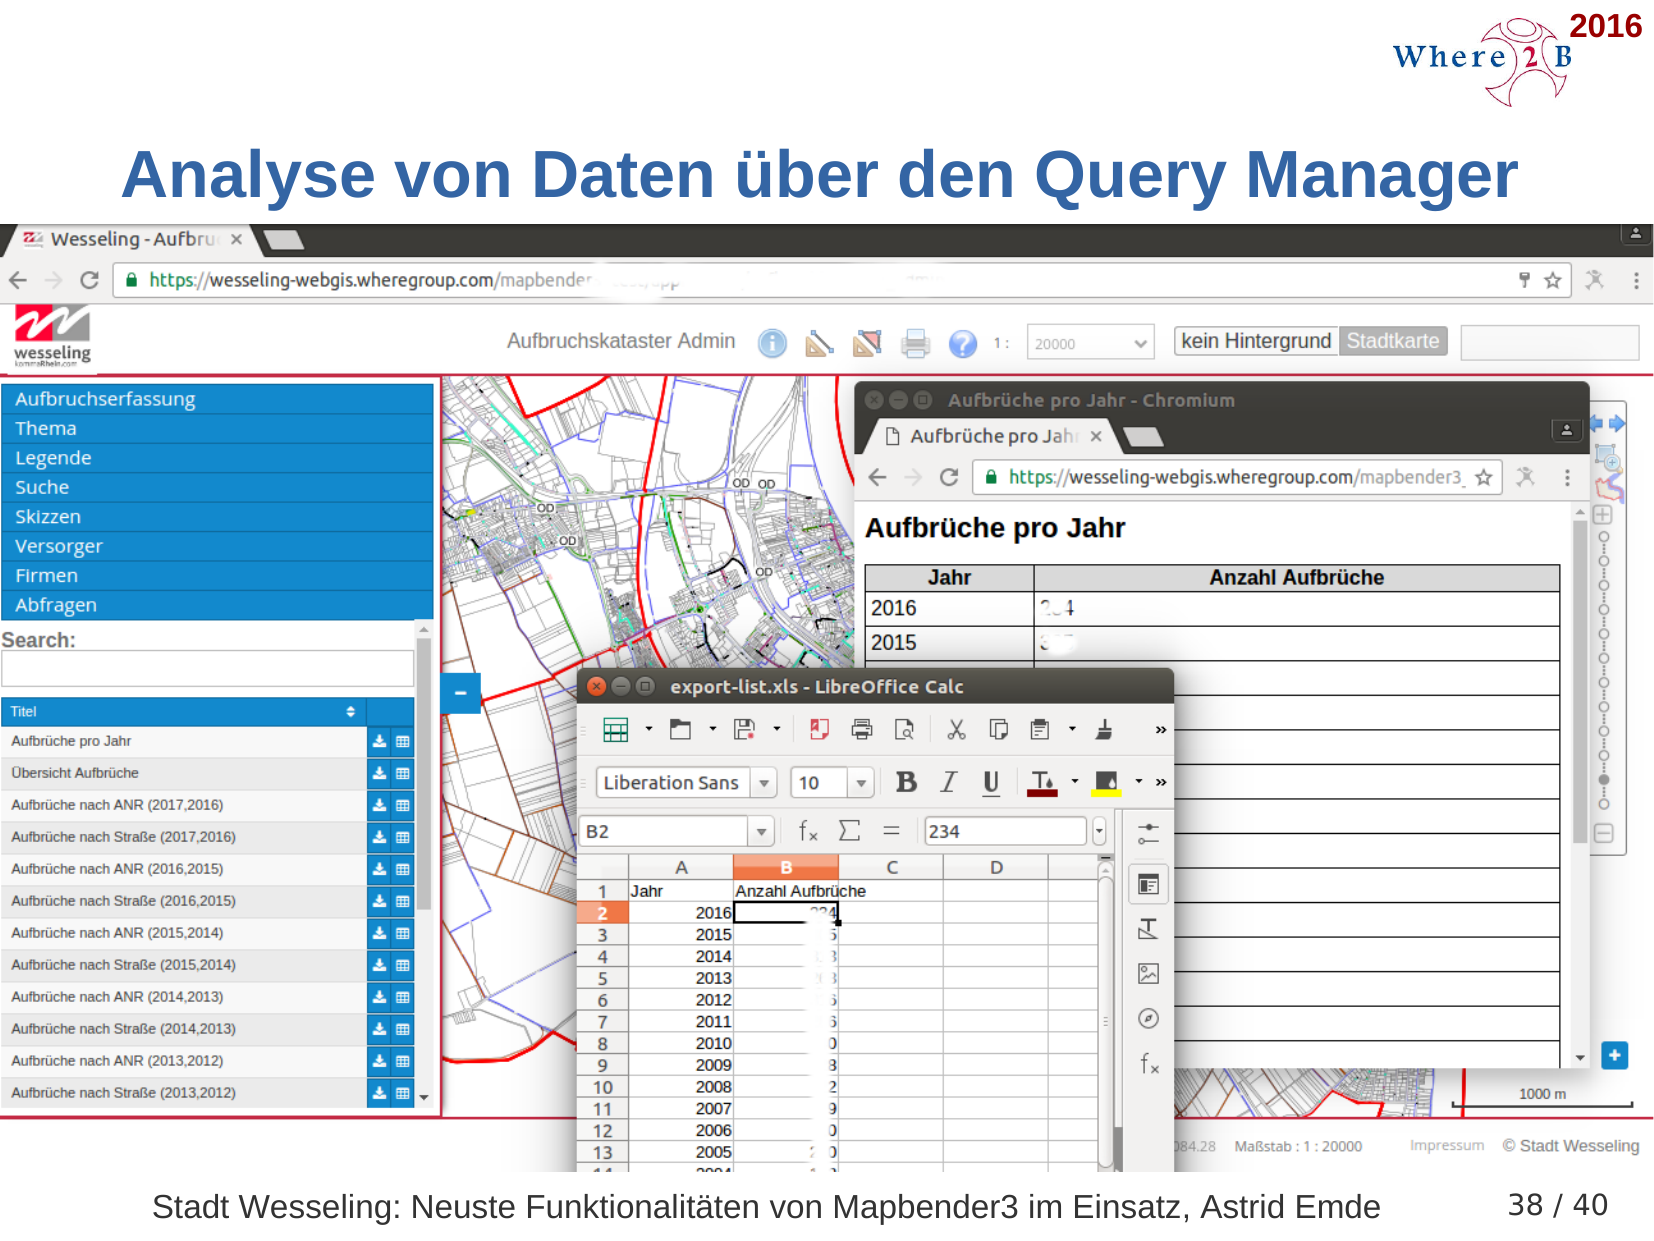

# Analyse von Daten über den Query Manager